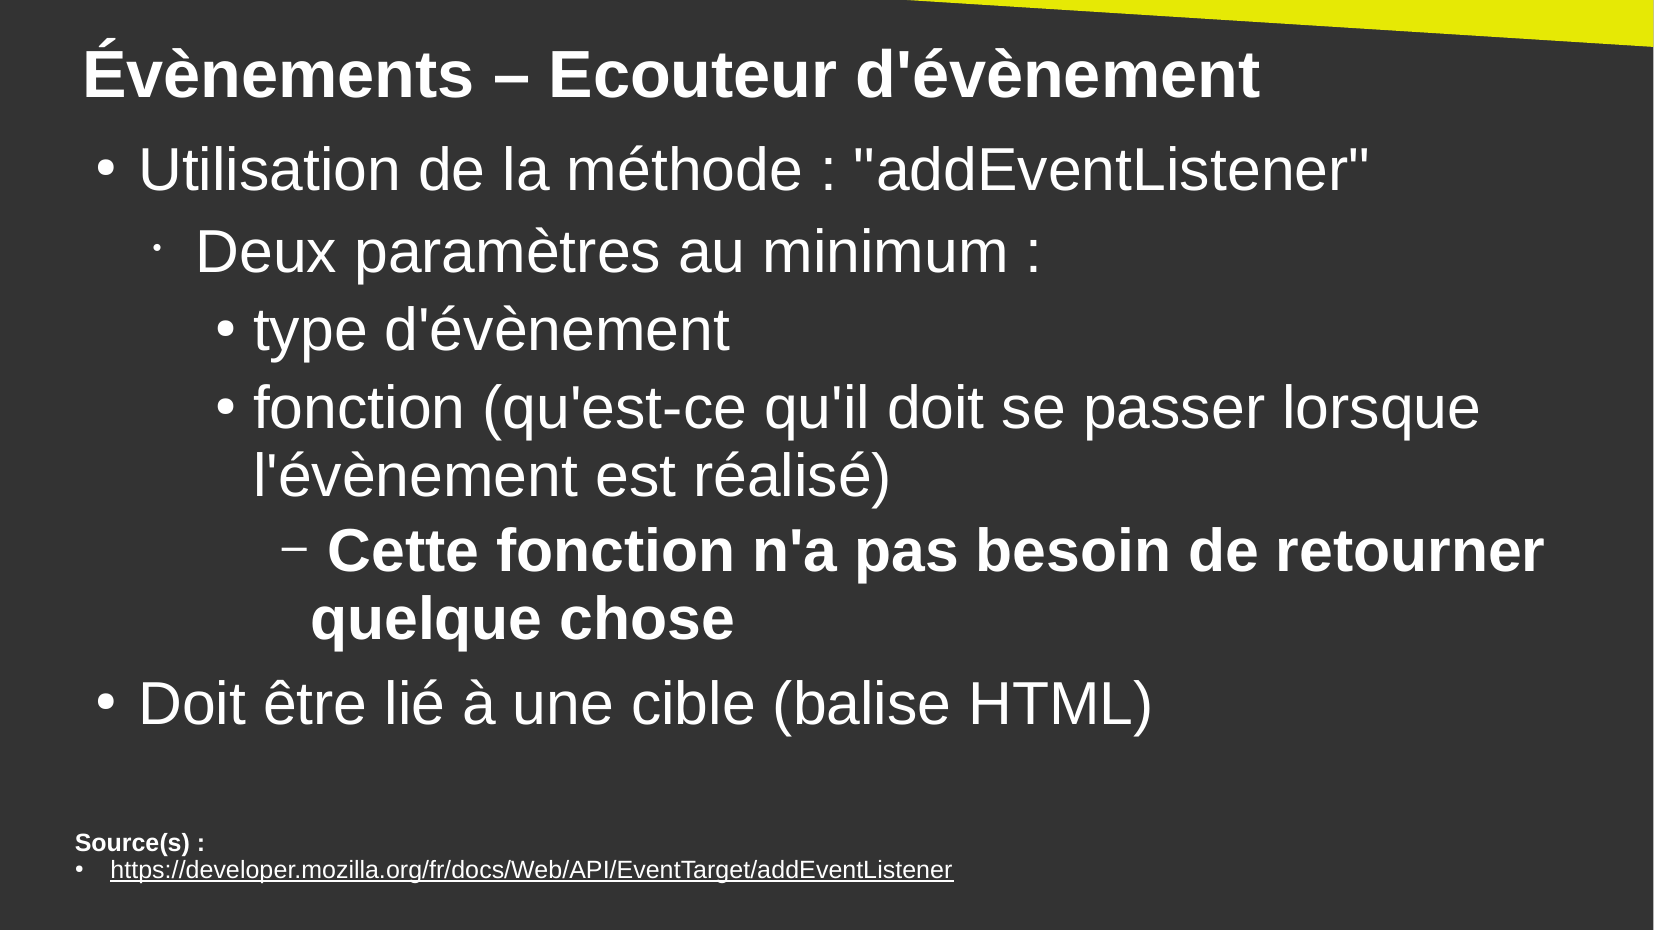

# Évènements – Ecouteur d'évènement
Utilisation de la méthode : "addEventListener"
Deux paramètres au minimum :
type d'évènement
fonction (qu'est-ce qu'il doit se passer lorsque l'évènement est réalisé)
 Cette fonction n'a pas besoin de retourner quelque chose
Doit être lié à une cible (balise HTML)
Source(s) :
https://developer.mozilla.org/fr/docs/Web/API/EventTarget/addEventListener